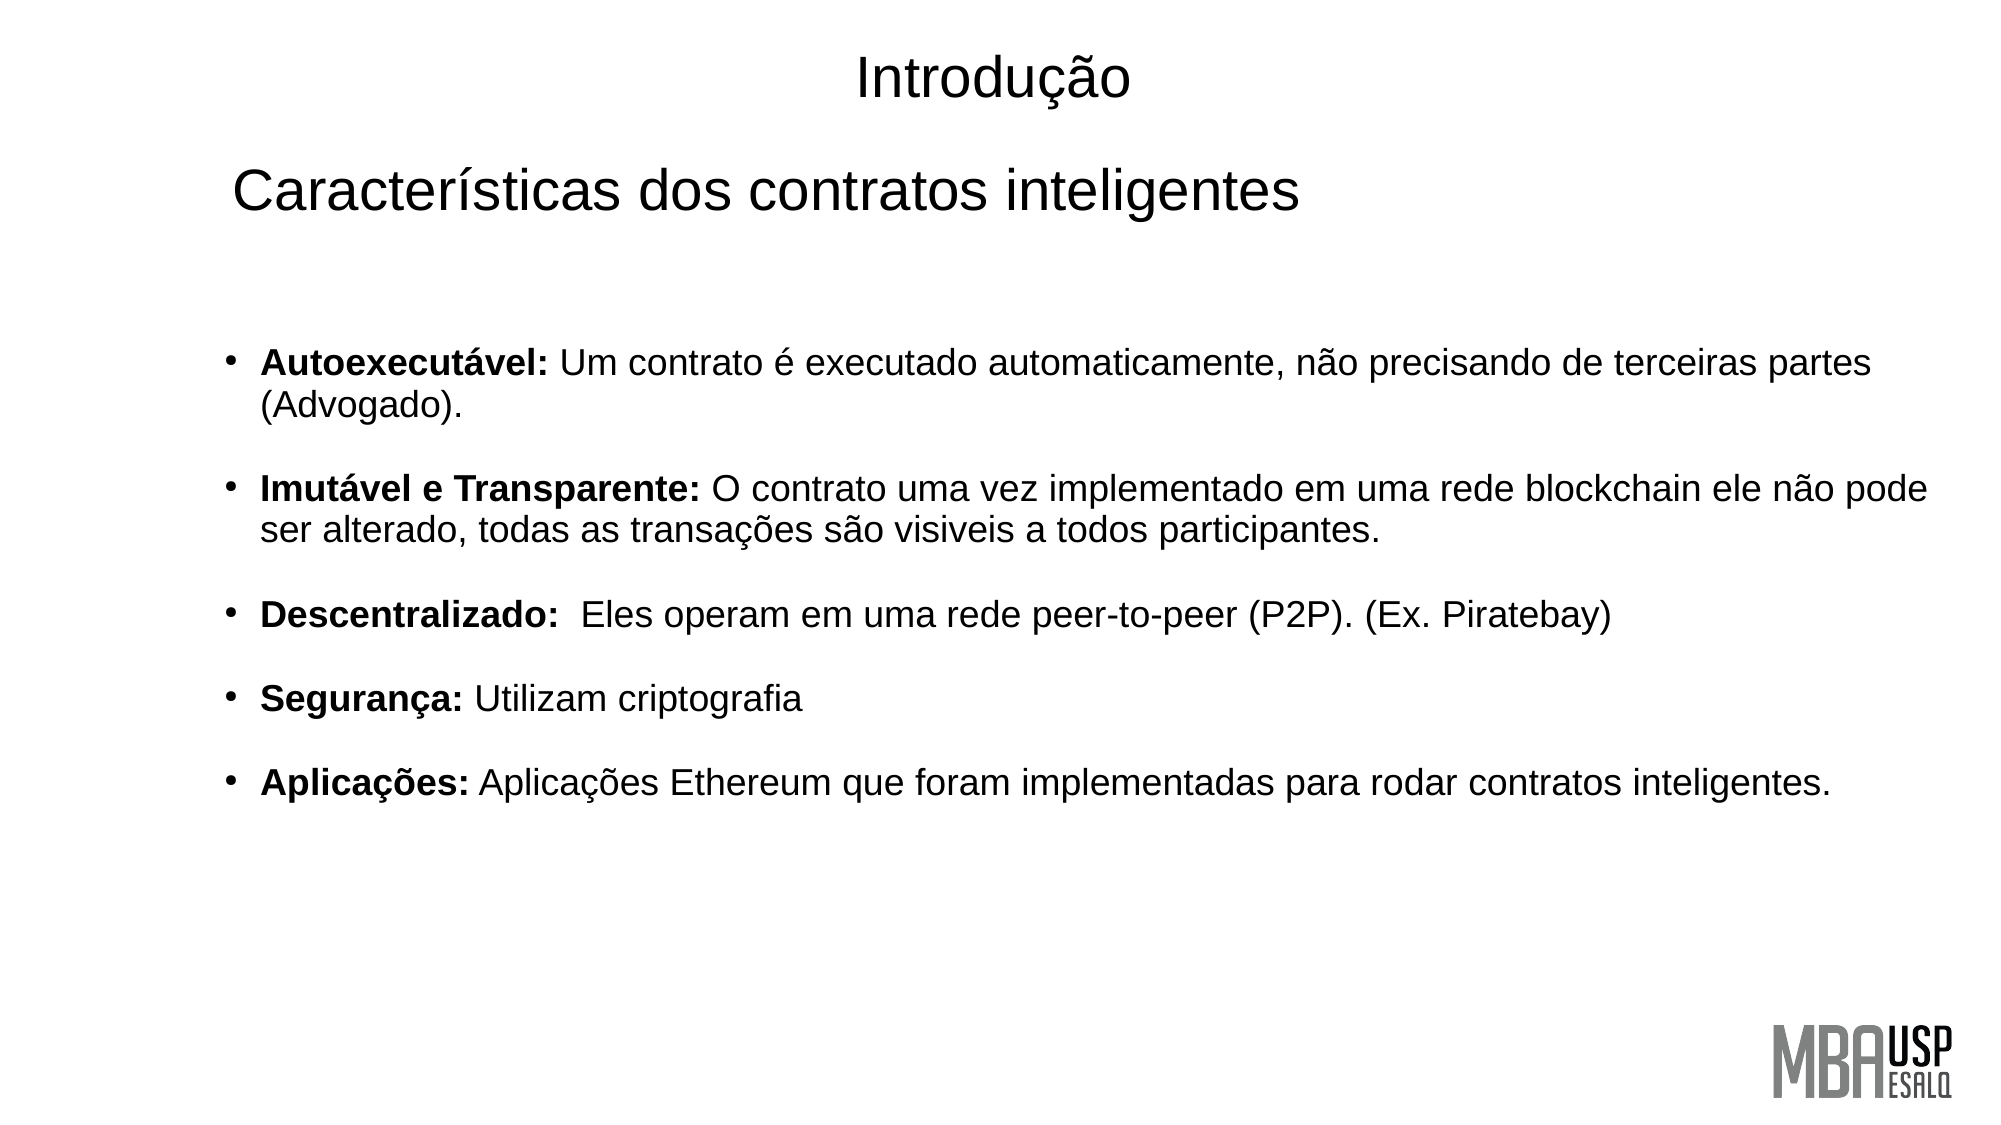

Introdução
	Características dos contratos inteligentes
Autoexecutável: Um contrato é executado automaticamente, não precisando de terceiras partes (Advogado).
Imutável e Transparente: O contrato uma vez implementado em uma rede blockchain ele não pode ser alterado, todas as transações são visiveis a todos participantes.
Descentralizado: Eles operam em uma rede peer-to-peer (P2P). (Ex. Piratebay)
Segurança: Utilizam criptografia
Aplicações: Aplicações Ethereum que foram implementadas para rodar contratos inteligentes.